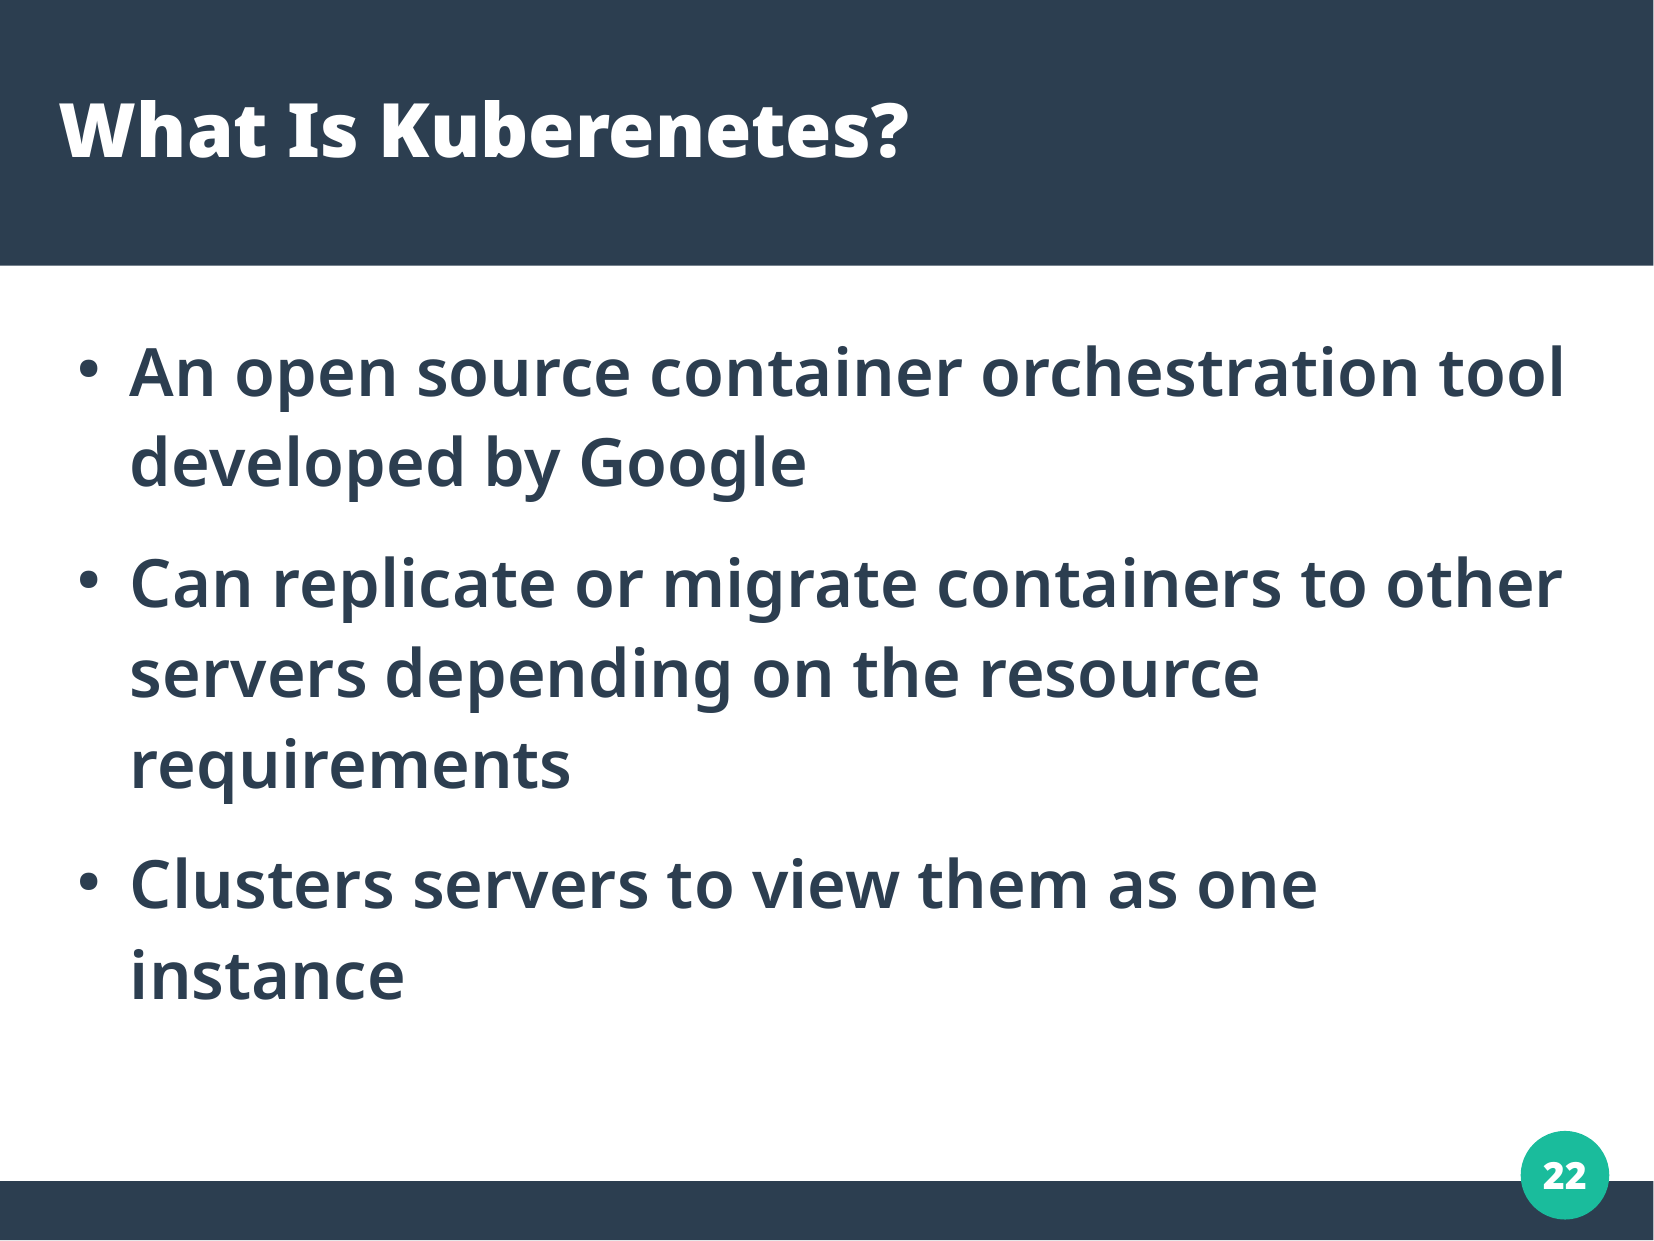

# What Is Kuberenetes?
An open source container orchestration tool developed by Google
Can replicate or migrate containers to other servers depending on the resource requirements
Clusters servers to view them as one instance
22